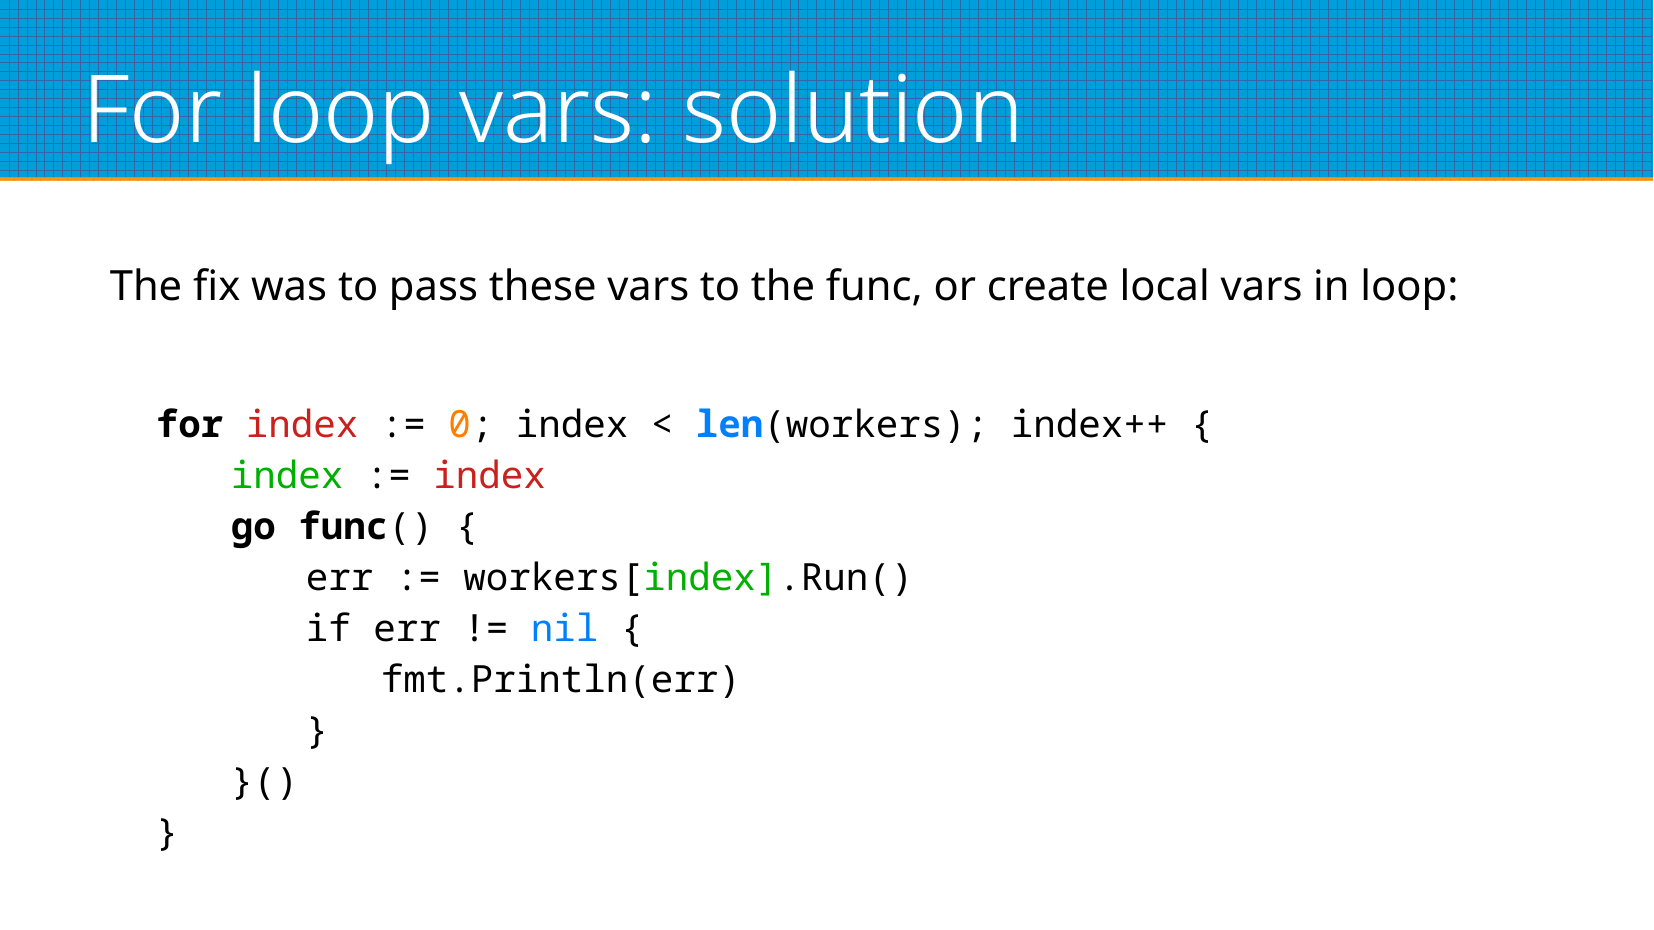

# For loop vars: solution
The fix was to pass these vars to the func, or create local vars in loop:
for index := 0; index < len(workers); index++ {
	index := index
	go func() {
		err := workers[index].Run()
		if err != nil {
			fmt.Println(err)
		}
	}()
}